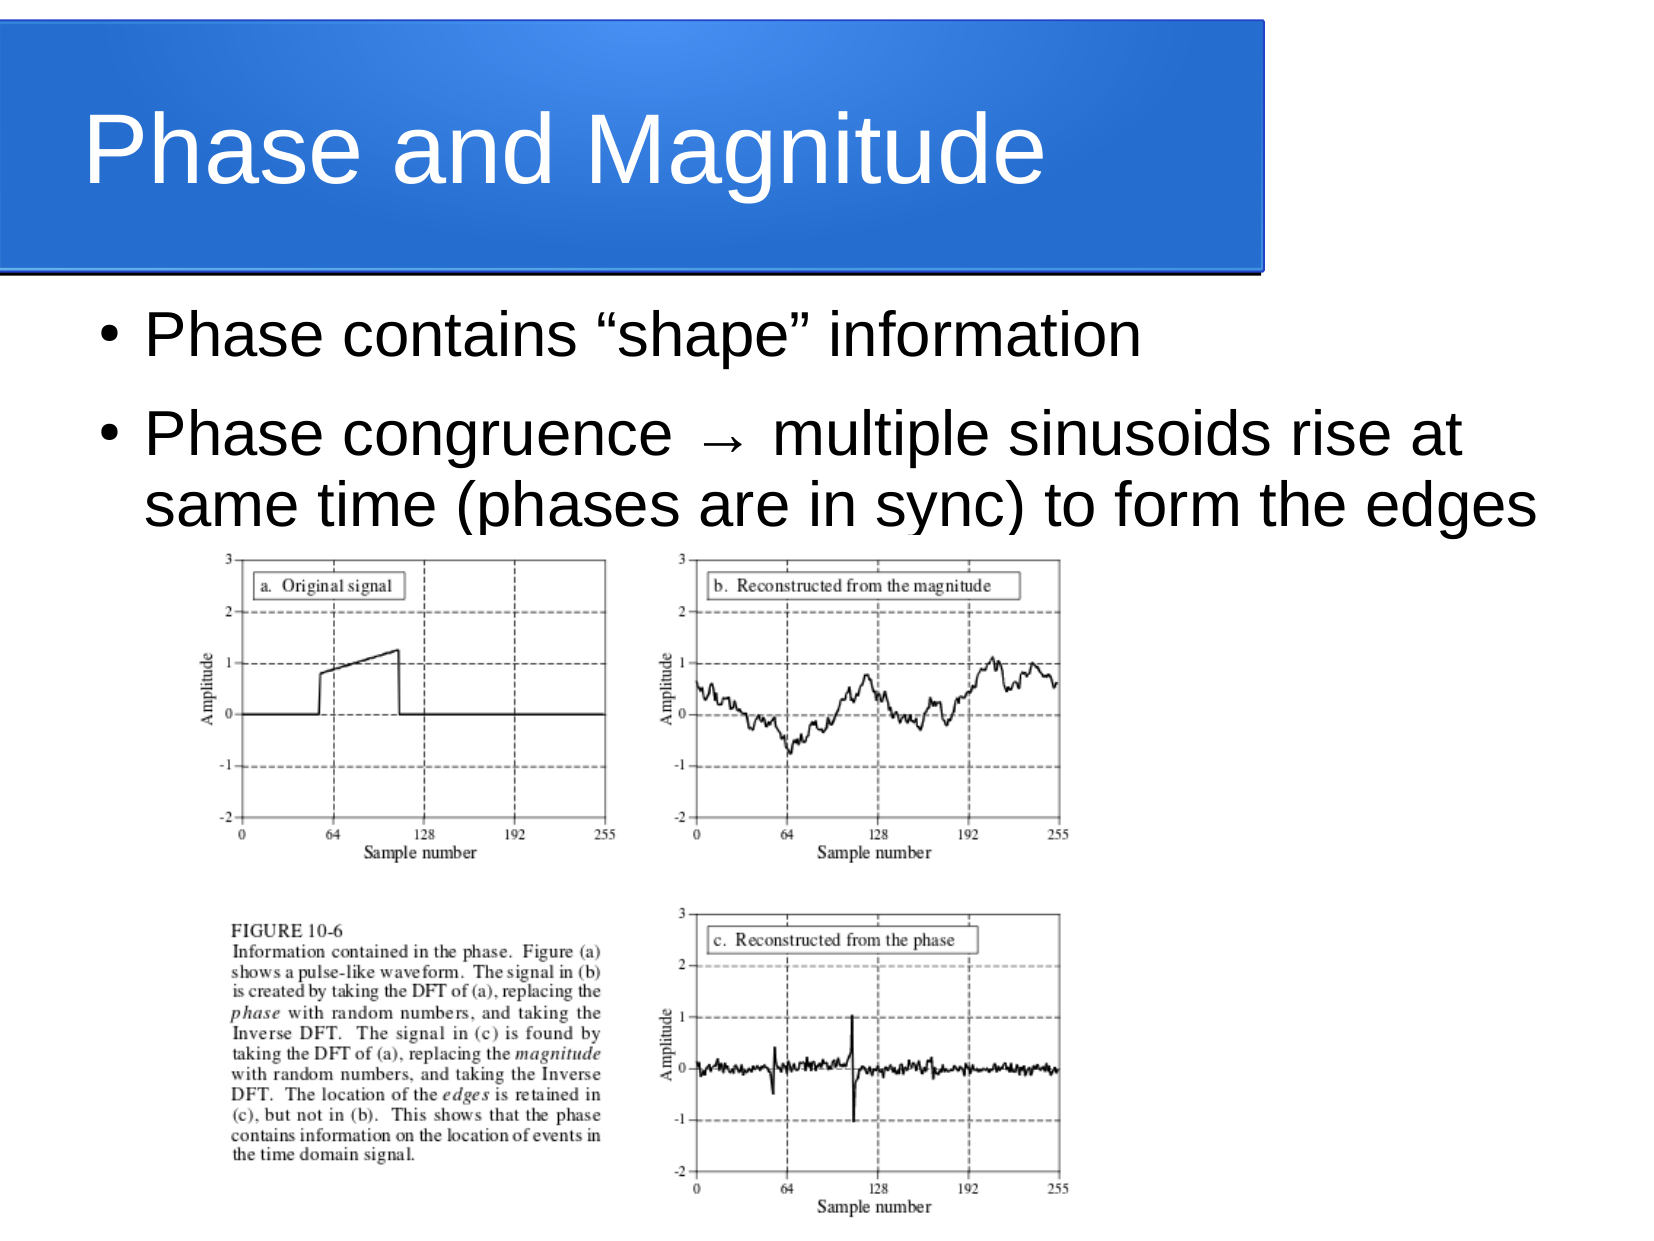

# Phase and Magnitude
Phase contains “shape” information
Phase congruence → multiple sinusoids rise at same time (phases are in sync) to form the edges